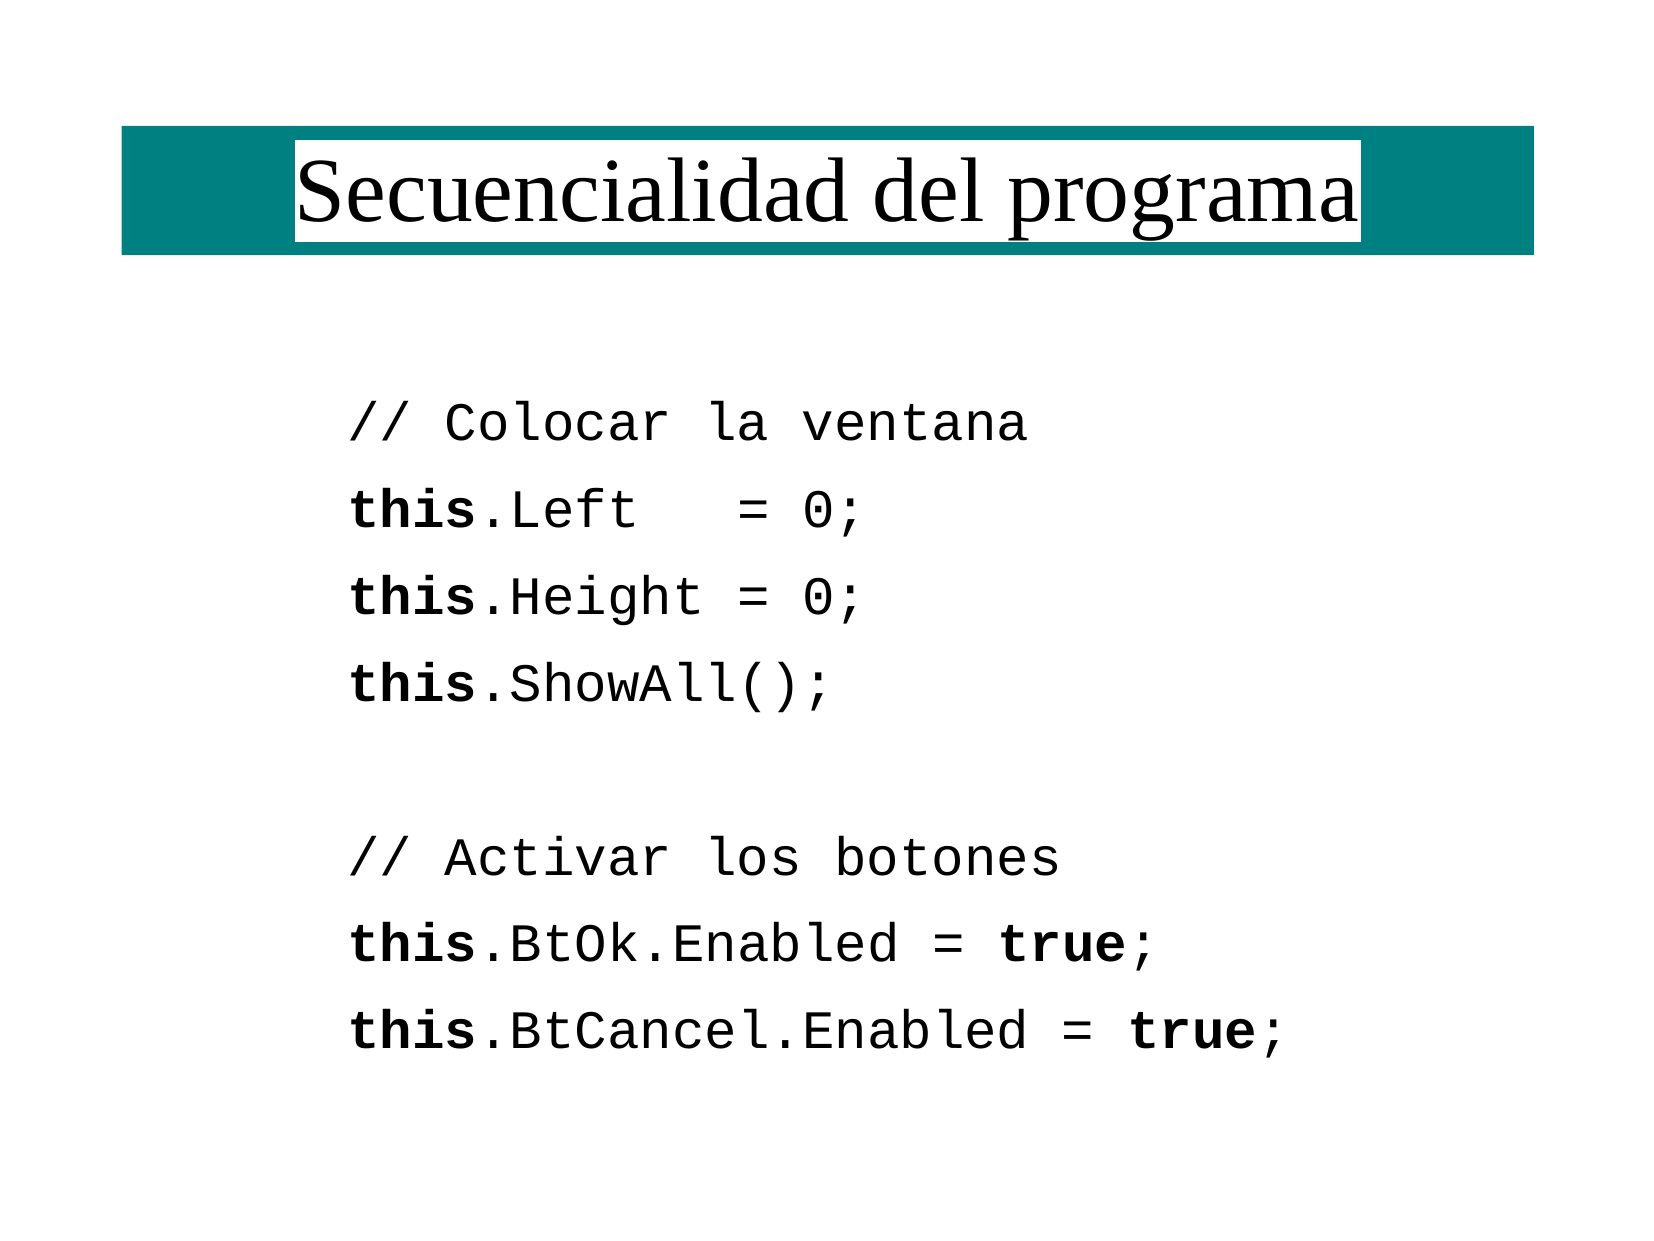

# Secuencialidad del programa
// Colocar la ventana
this.Left = 0;
this.Height = 0;
this.ShowAll();
// Activar los botones
this.BtOk.Enabled = true;
this.BtCancel.Enabled = true;